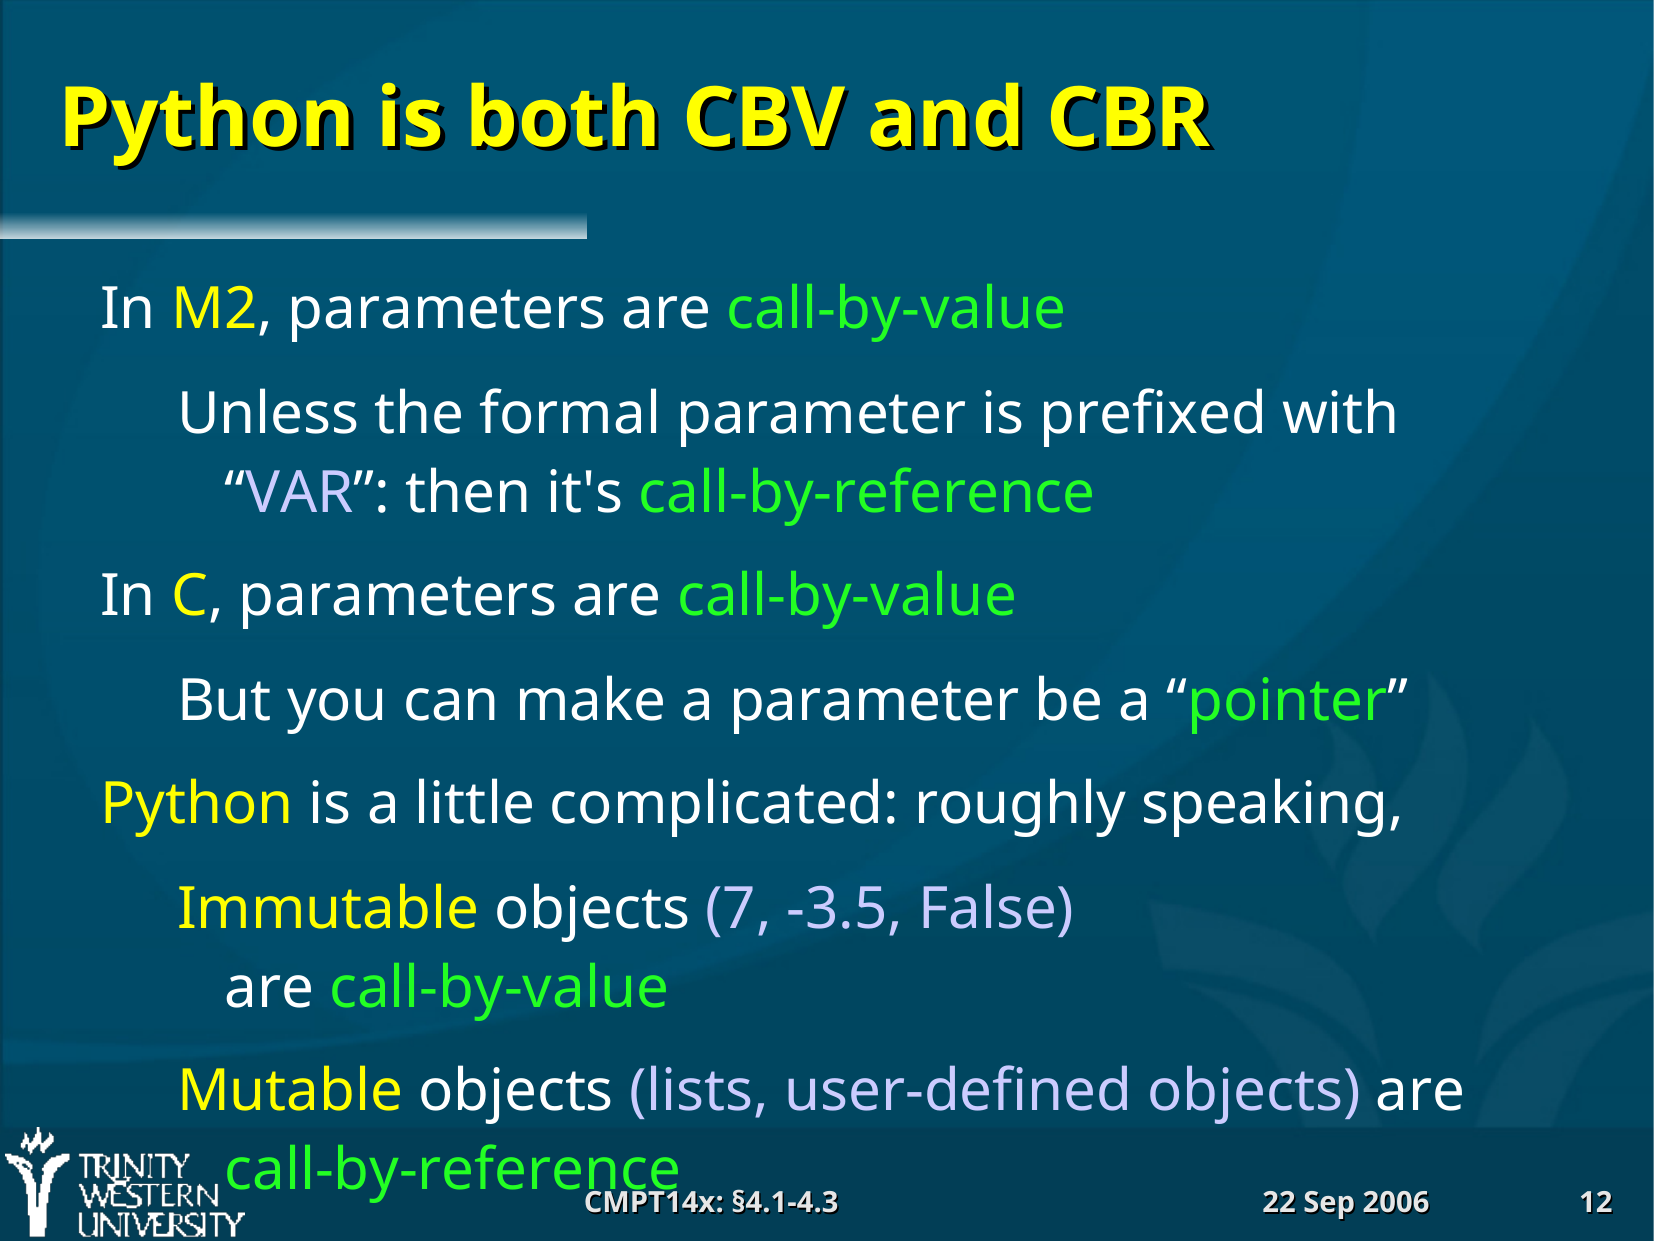

# Python is both CBV and CBR
In M2, parameters are call-by-value
Unless the formal parameter is prefixed with “VAR”: then it's call-by-reference
In C, parameters are call-by-value
But you can make a parameter be a “pointer”
Python is a little complicated: roughly speaking,
Immutable objects (7, -3.5, False)
are call-by-value
Mutable objects (lists, user-defined objects) are call-by-reference
CMPT14x: §4.1-4.3
22 Sep 2006
12